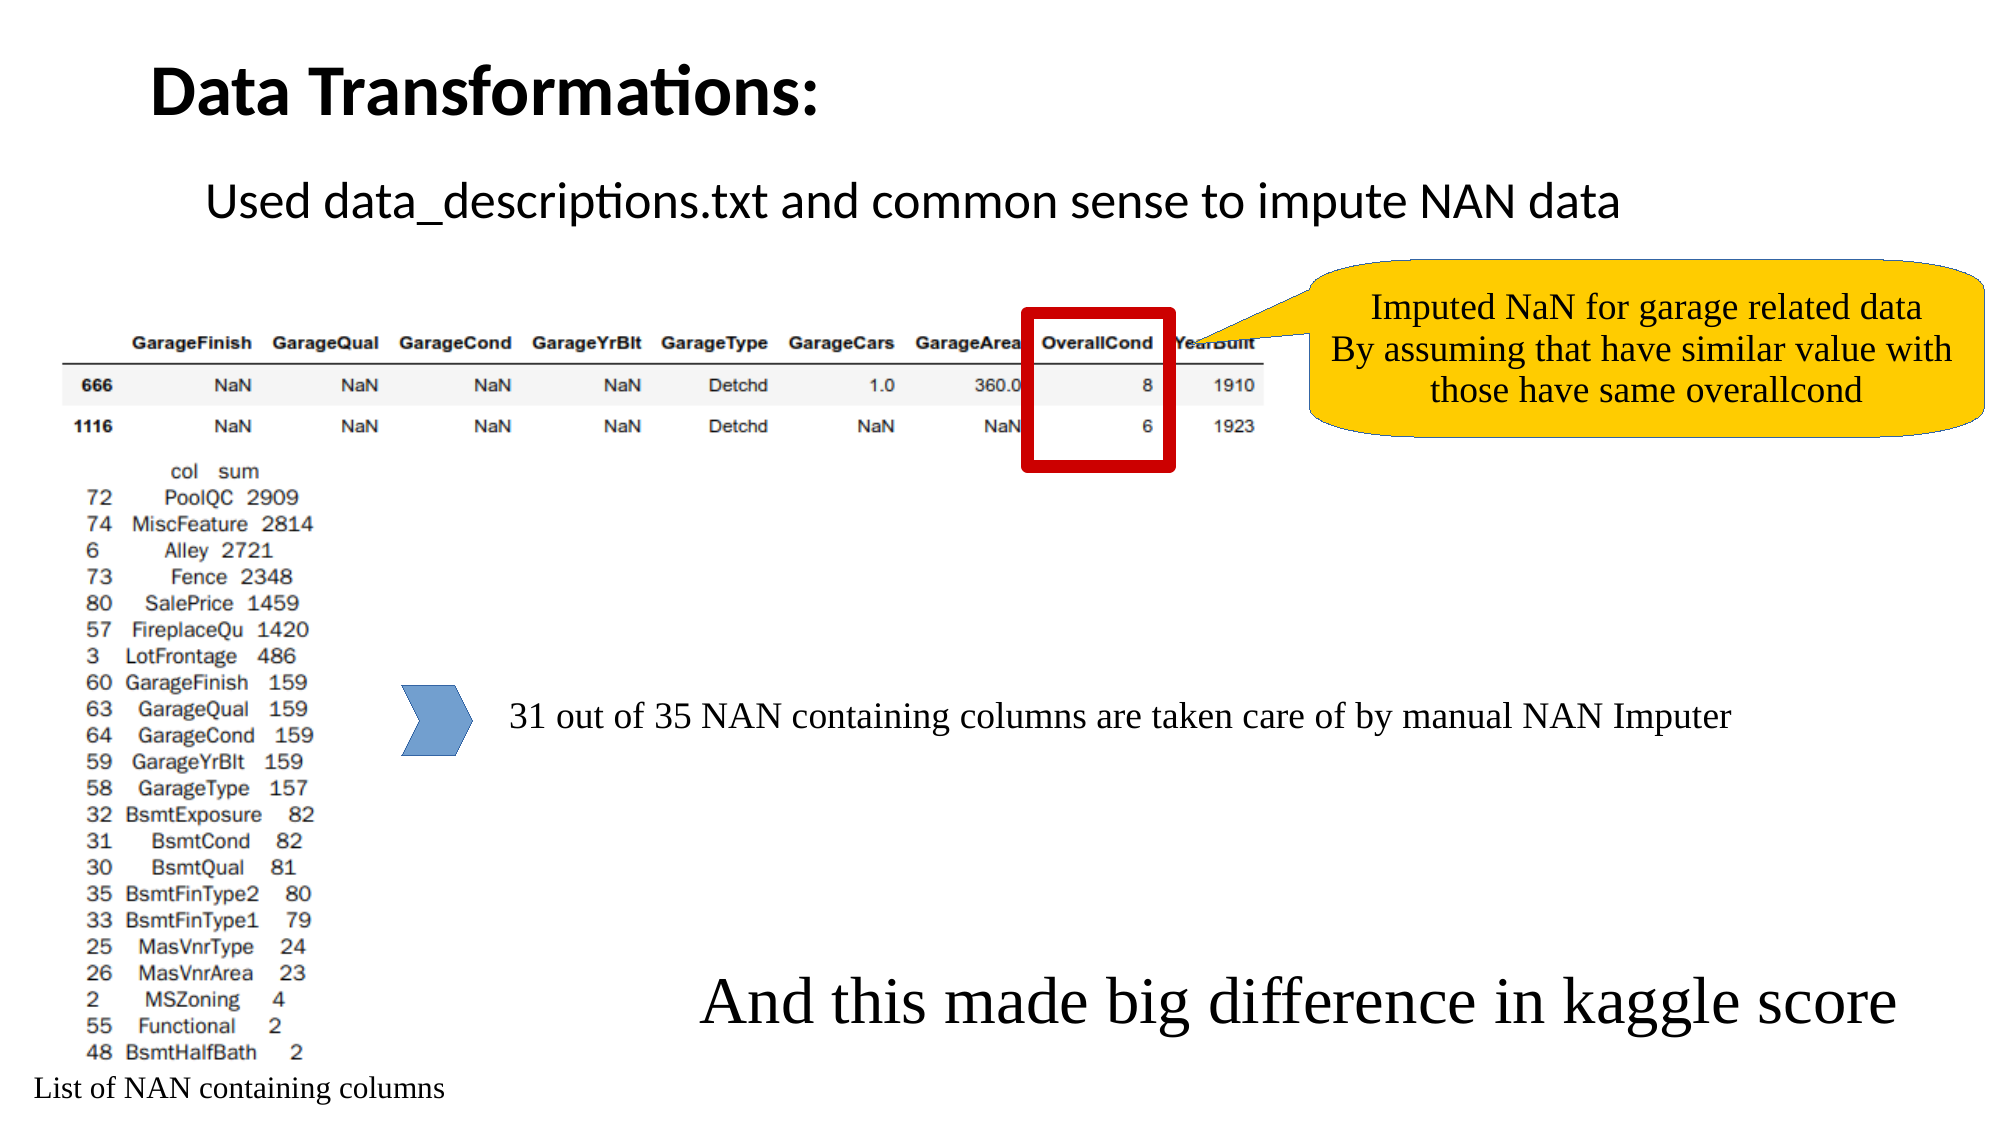

Data Transformations:
Used data_descriptions.txt and common sense to impute NAN data
Imputed NaN for garage related data
By assuming that have similar value with
those have same overallcond
31 out of 35 NAN containing columns are taken care of by manual NAN Imputer
And this made big difference in kaggle score
List of NAN containing columns